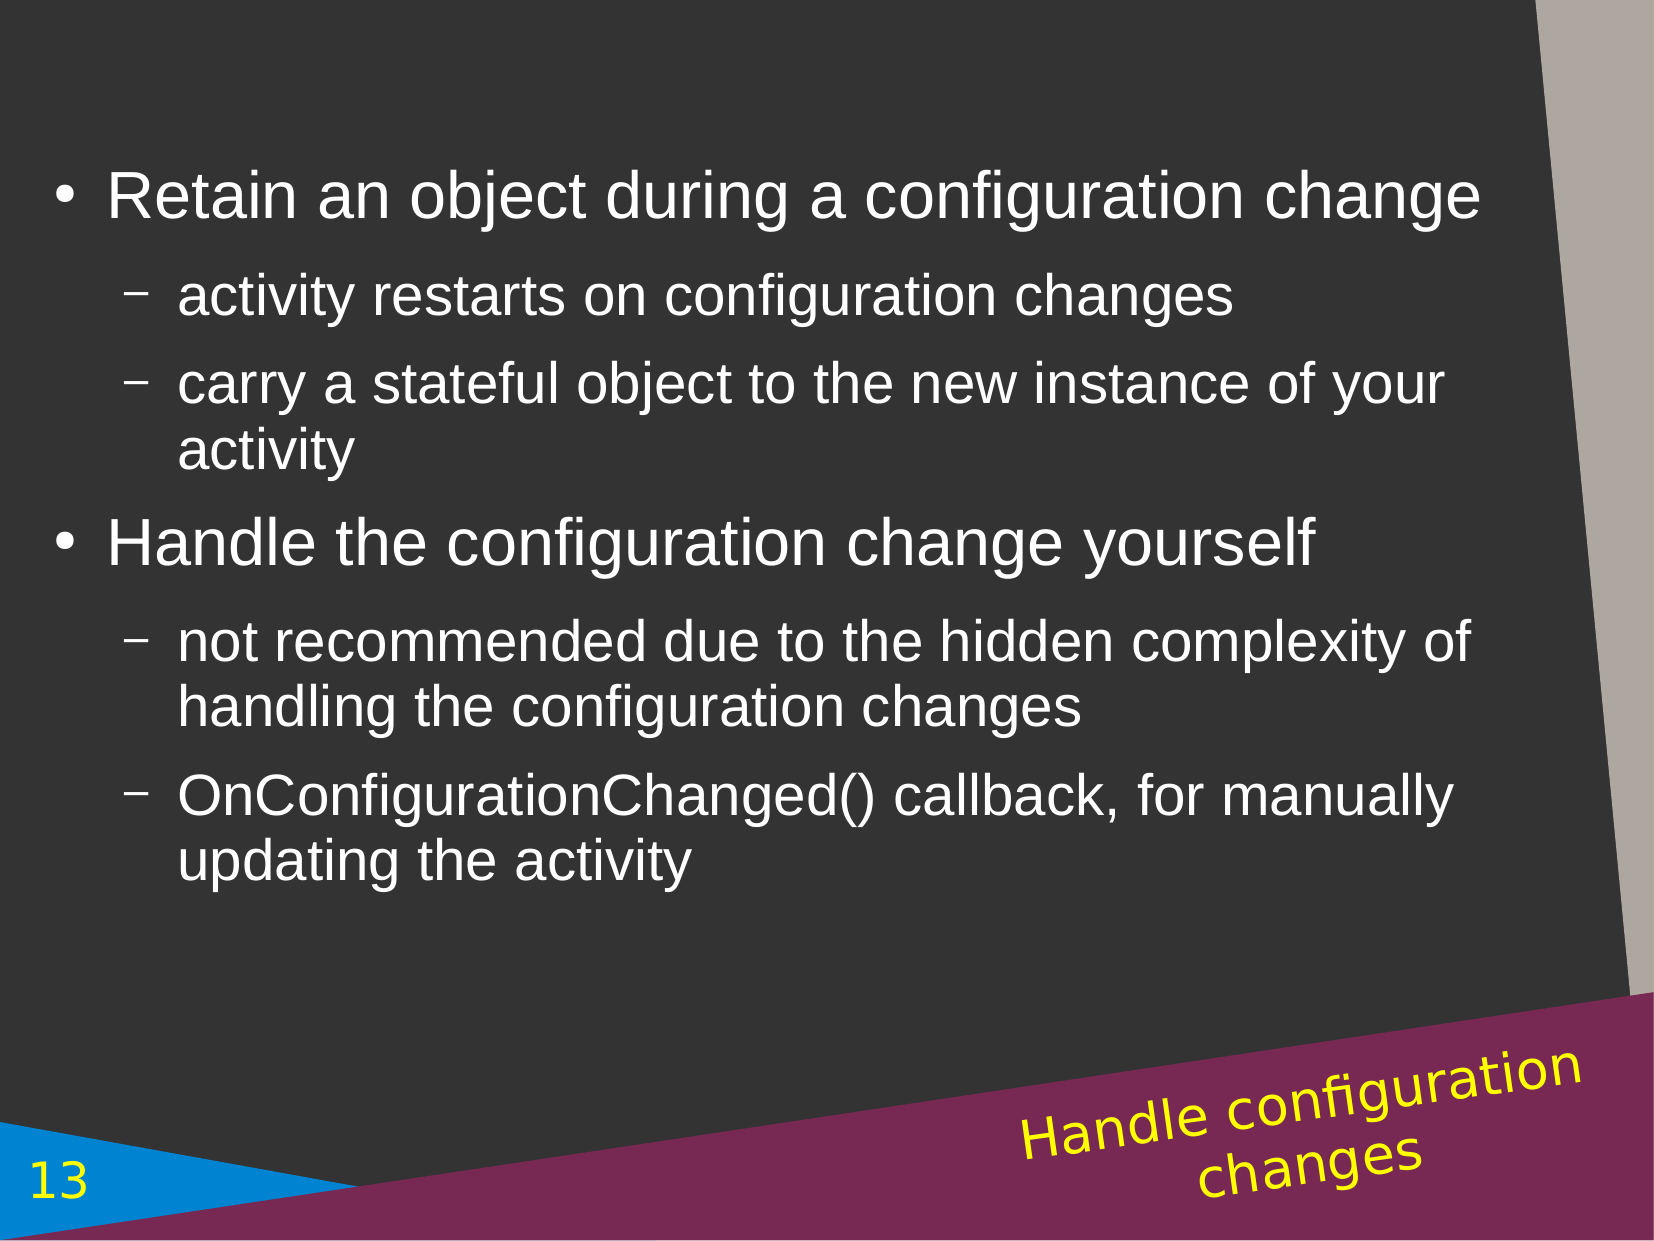

Retain an object during a configuration change
activity restarts on configuration changes
carry a stateful object to the new instance of your activity
Handle the configuration change yourself
not recommended due to the hidden complexity of handling the configuration changes
OnConfigurationChanged() callback, for manually updating the activity
# Handle configuration changes
13